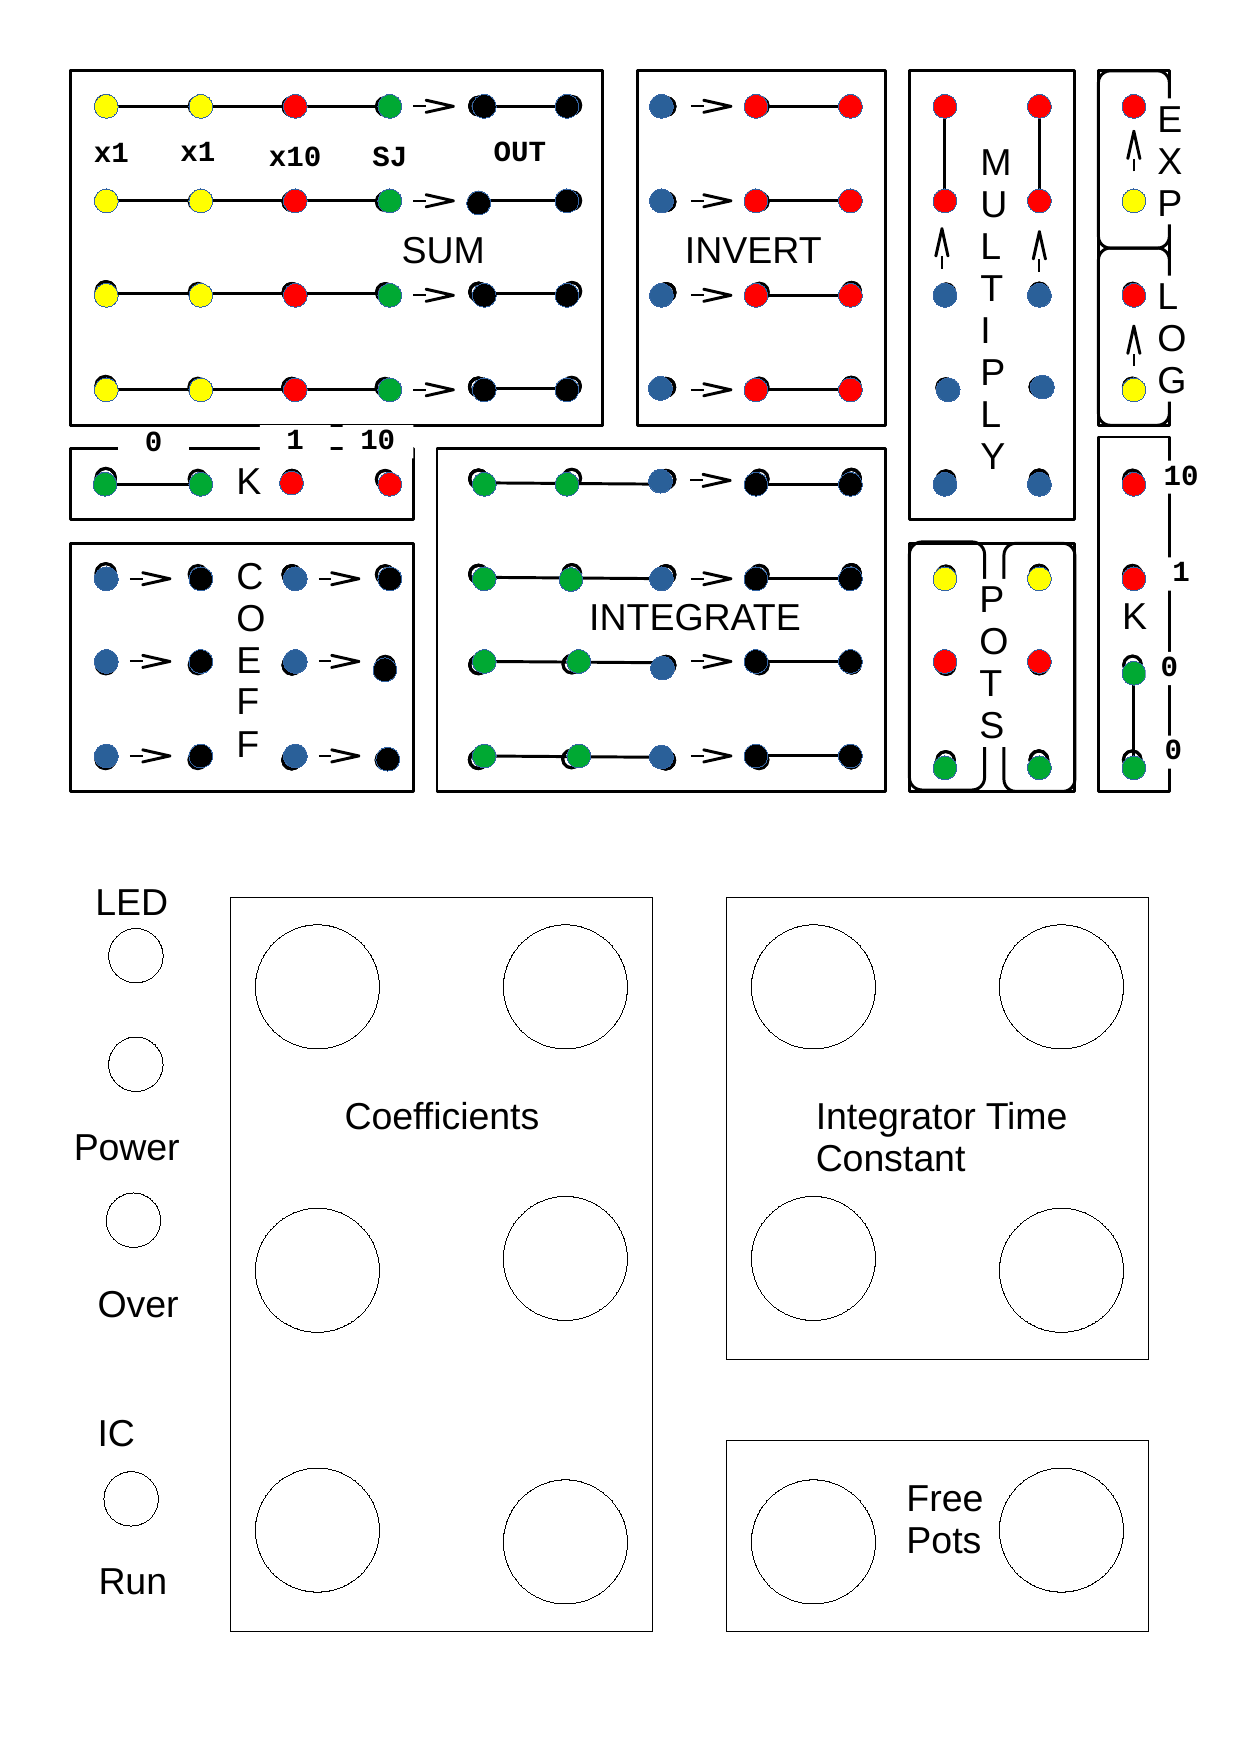

EXP
Grid is 0.79cm, subdiv 5
x1
OUT
x1
x10
SJ
MULTIPLY
SUM
INVERT
LOG
1
10
0
K
10
COEFF
1
POTS
K
INTEGRATE
0
0
LED
Coefficients
Integrator Time Constant
Power
2.1, 2.3
Over
IC
Free
Pots
Run